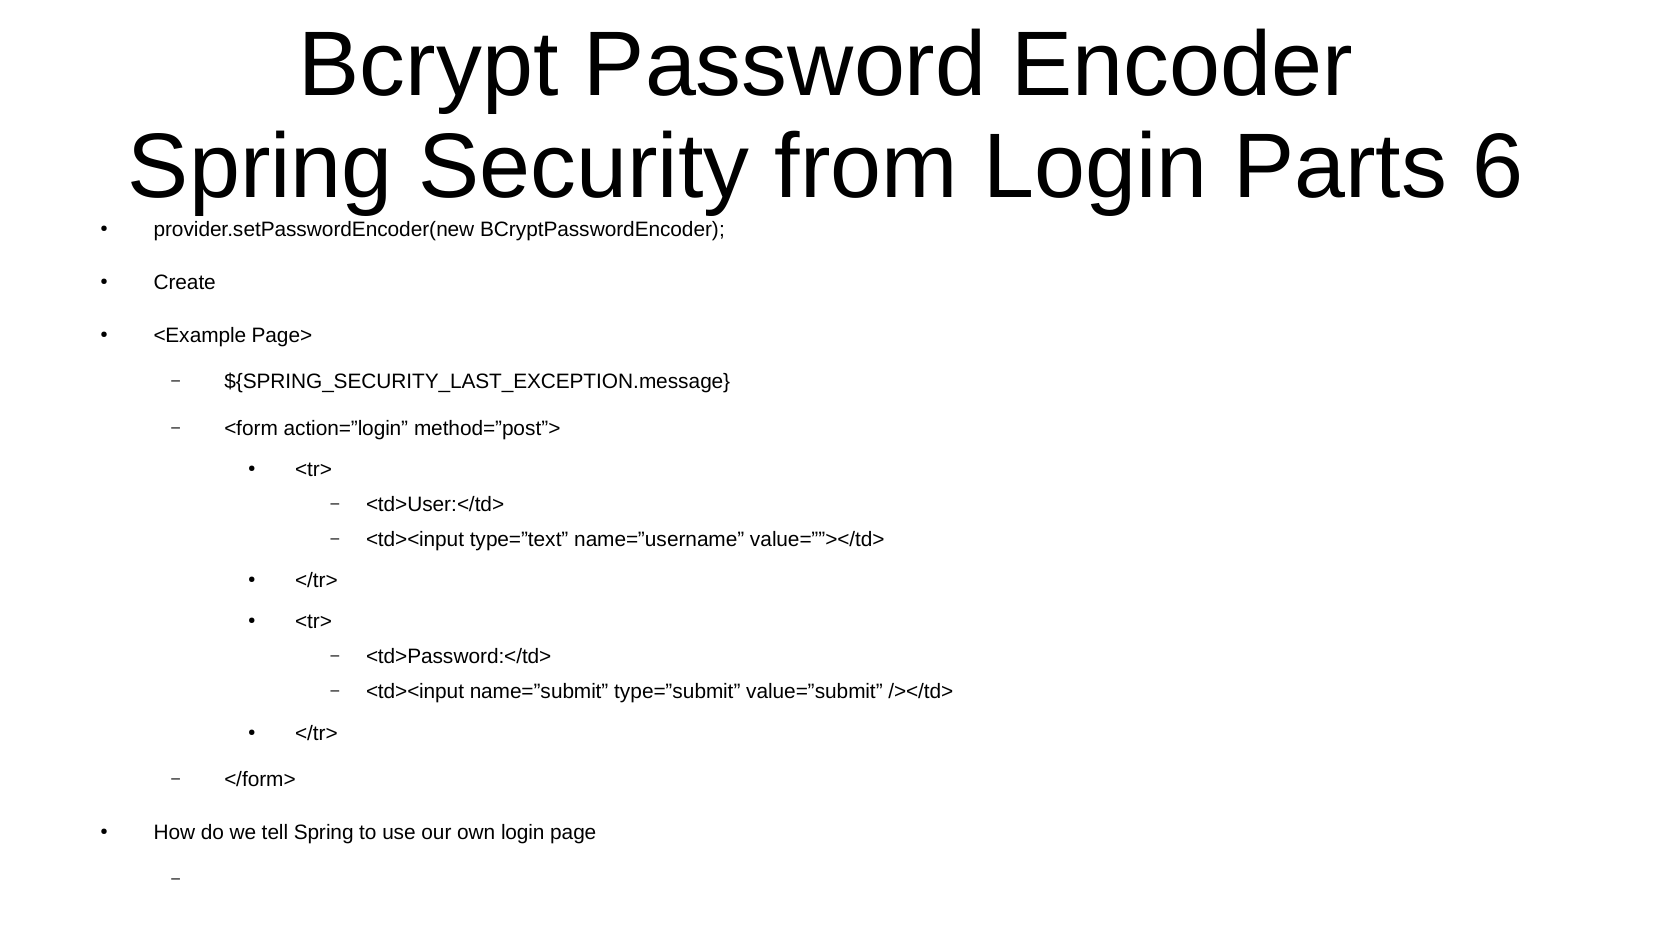

# Bcrypt Password Encoder Spring Security from Login Parts 6
provider.setPasswordEncoder(new BCryptPasswordEncoder);
Create
<Example Page>
${SPRING_SECURITY_LAST_EXCEPTION.message}
<form action=”login” method=”post”>
<tr>
<td>User:</td>
<td><input type=”text” name=”username” value=””></td>
</tr>
<tr>
<td>Password:</td>
<td><input name=”submit” type=”submit” value=”submit” /></td>
</tr>
</form>
How do we tell Spring to use our own login page